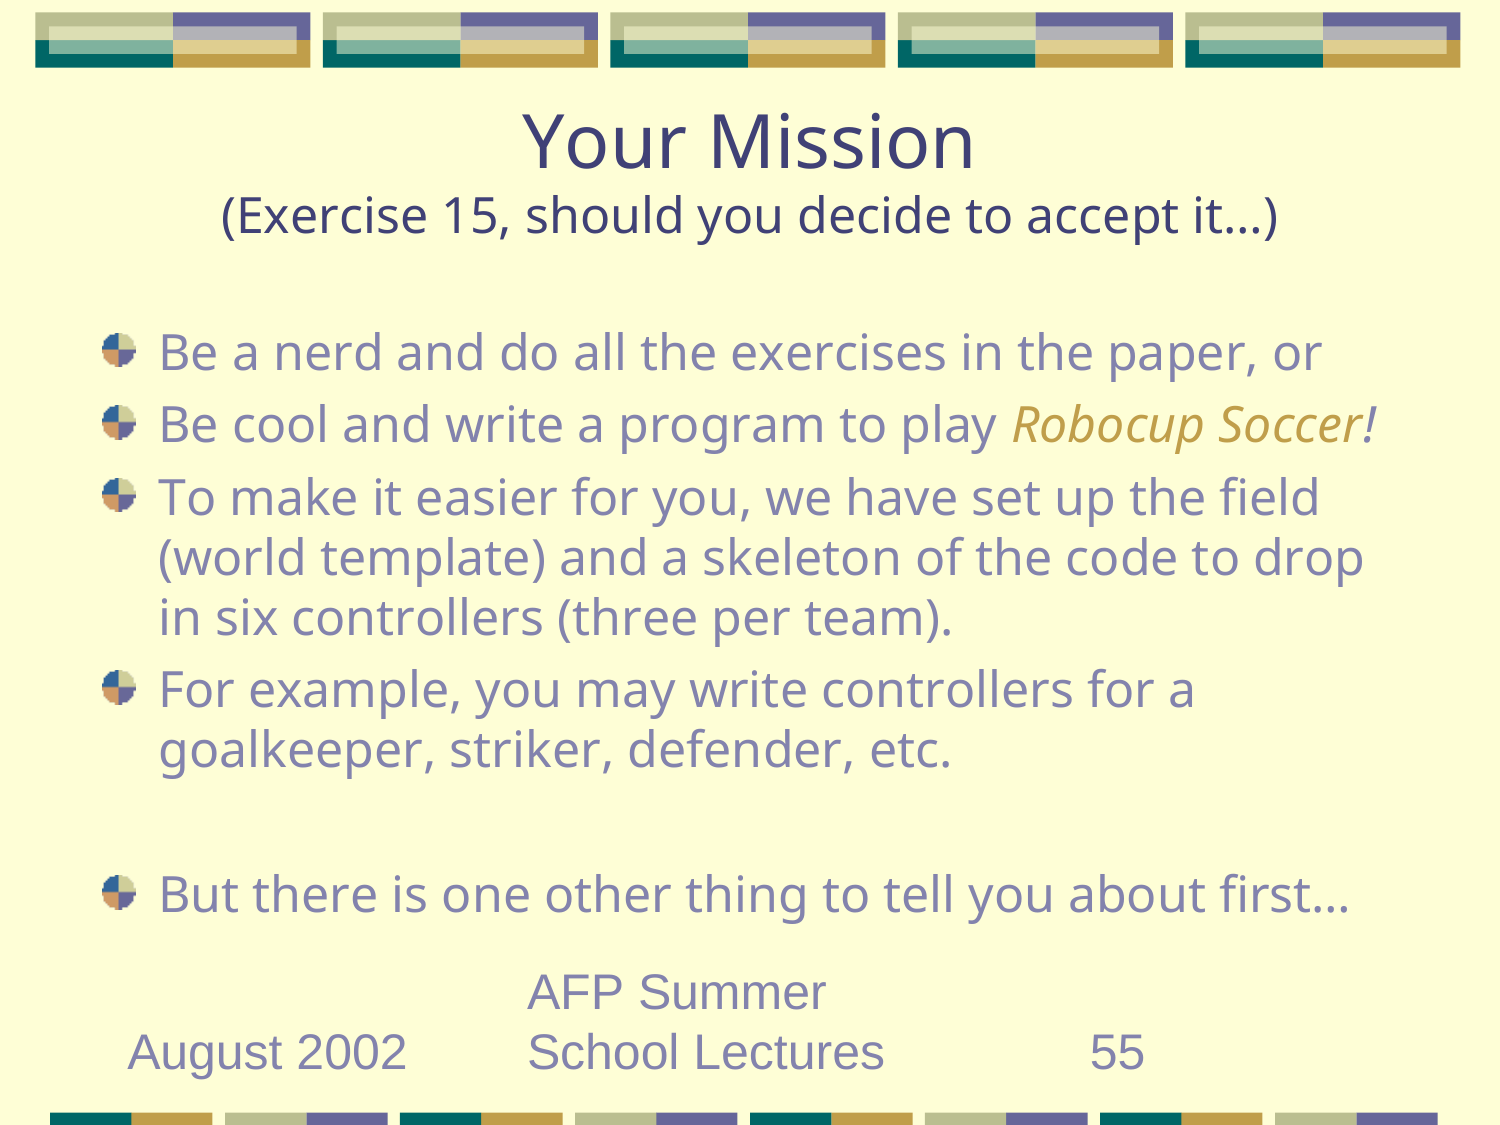

# Your Mission (Exercise 15, should you decide to accept it…)‏
Be a nerd and do all the exercises in the paper, or
Be cool and write a program to play Robocup Soccer!
To make it easier for you, we have set up the field (world template) and a skeleton of the code to drop in six controllers (three per team).
For example, you may write controllers for a goalkeeper, striker, defender, etc.
But there is one other thing to tell you about first…
August 2002
55